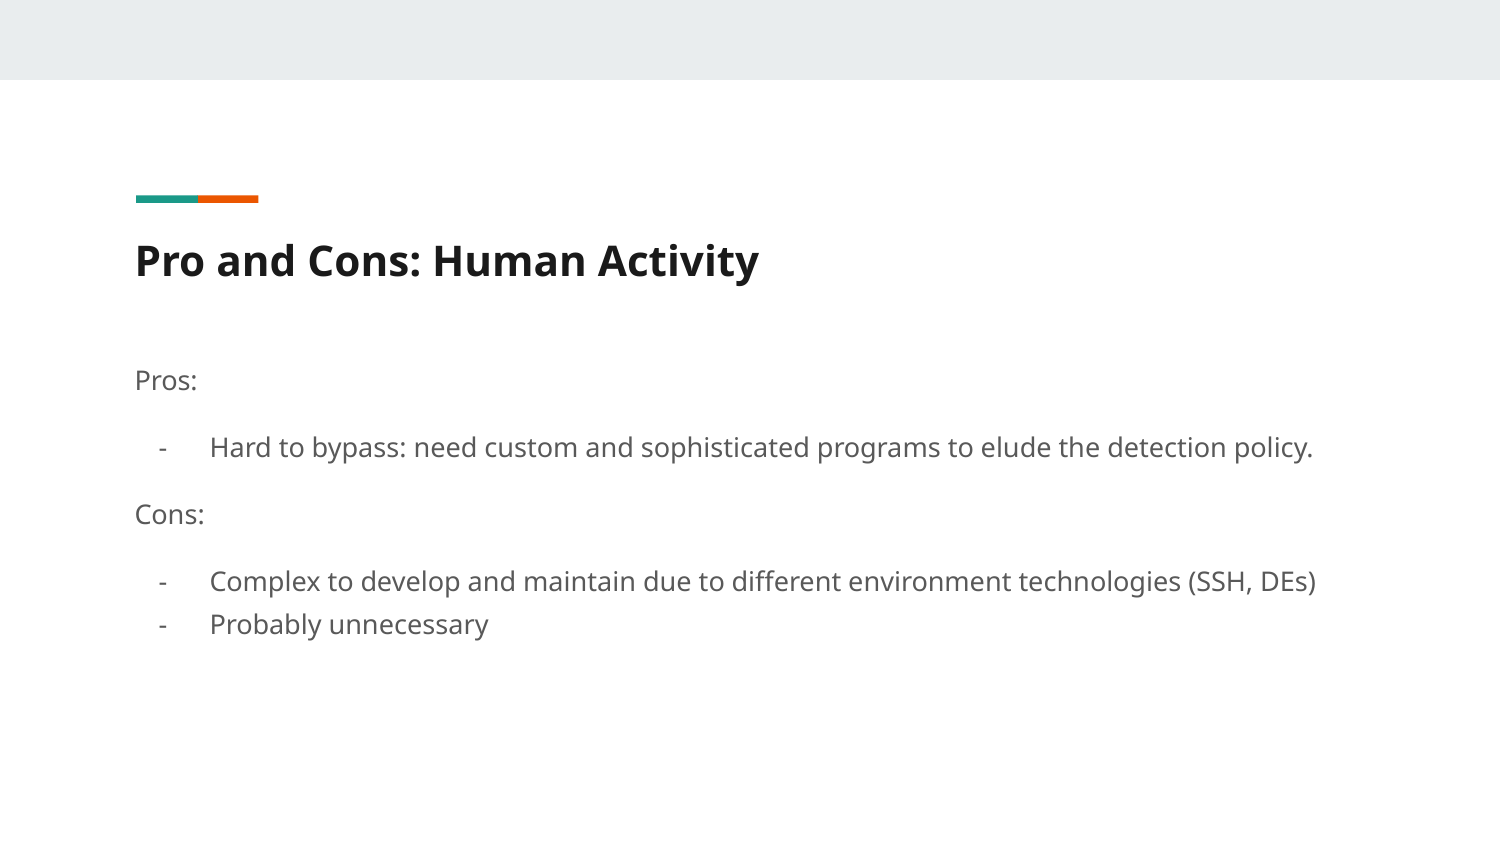

# Pro and Cons: Human Activity
Pros:
Hard to bypass: need custom and sophisticated programs to elude the detection policy.
Cons:
Complex to develop and maintain due to different environment technologies (SSH, DEs)
Probably unnecessary